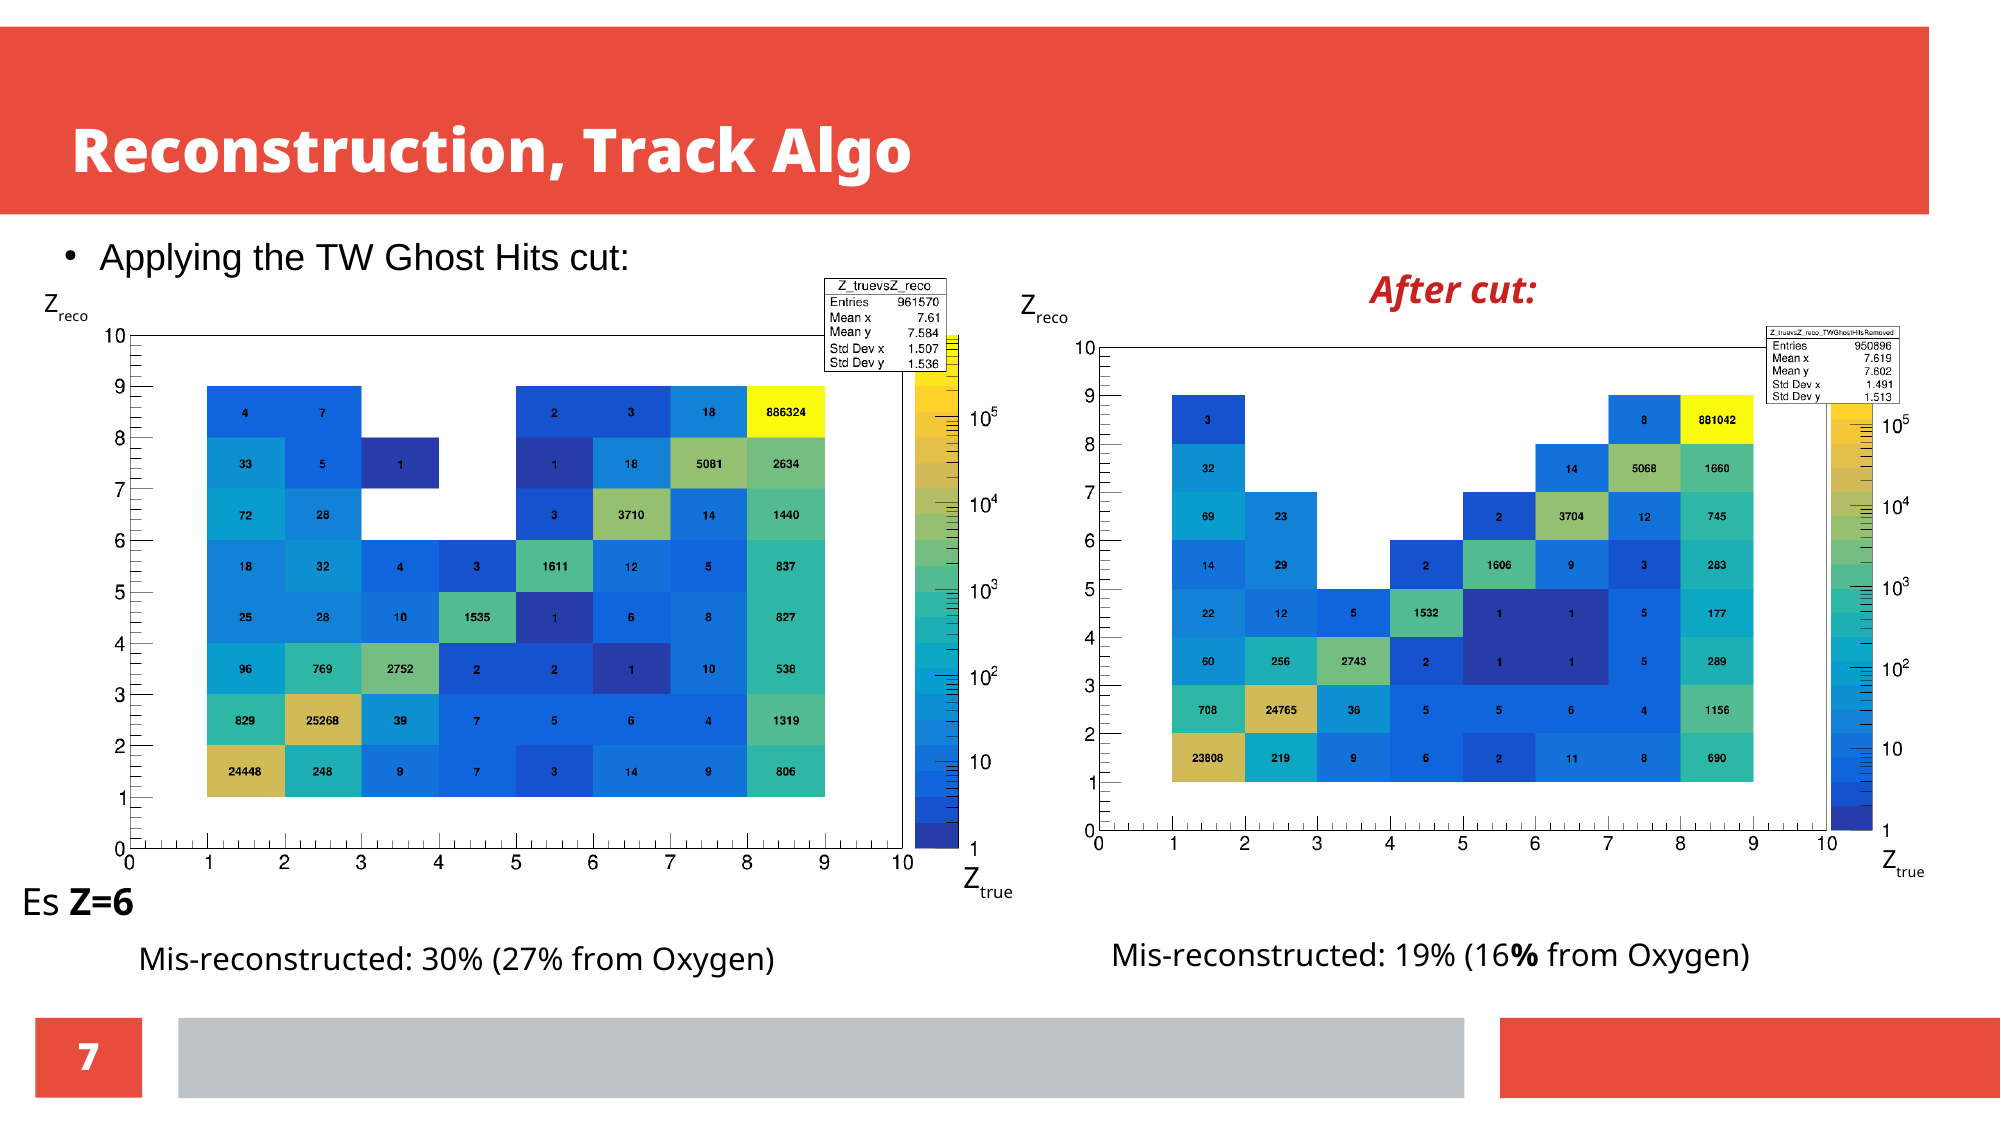

# Reconstruction, Track Algo
Applying the TW Ghost Hits cut:
After cut:
Zreco
Zreco
Ztrue
Ztrue
Es Z=6
Mis-reconstructed: 19% (16% from Oxygen)
Mis-reconstructed: 30% (27% from Oxygen)
7
TW ghost impact to be considered as a systematics/bkg